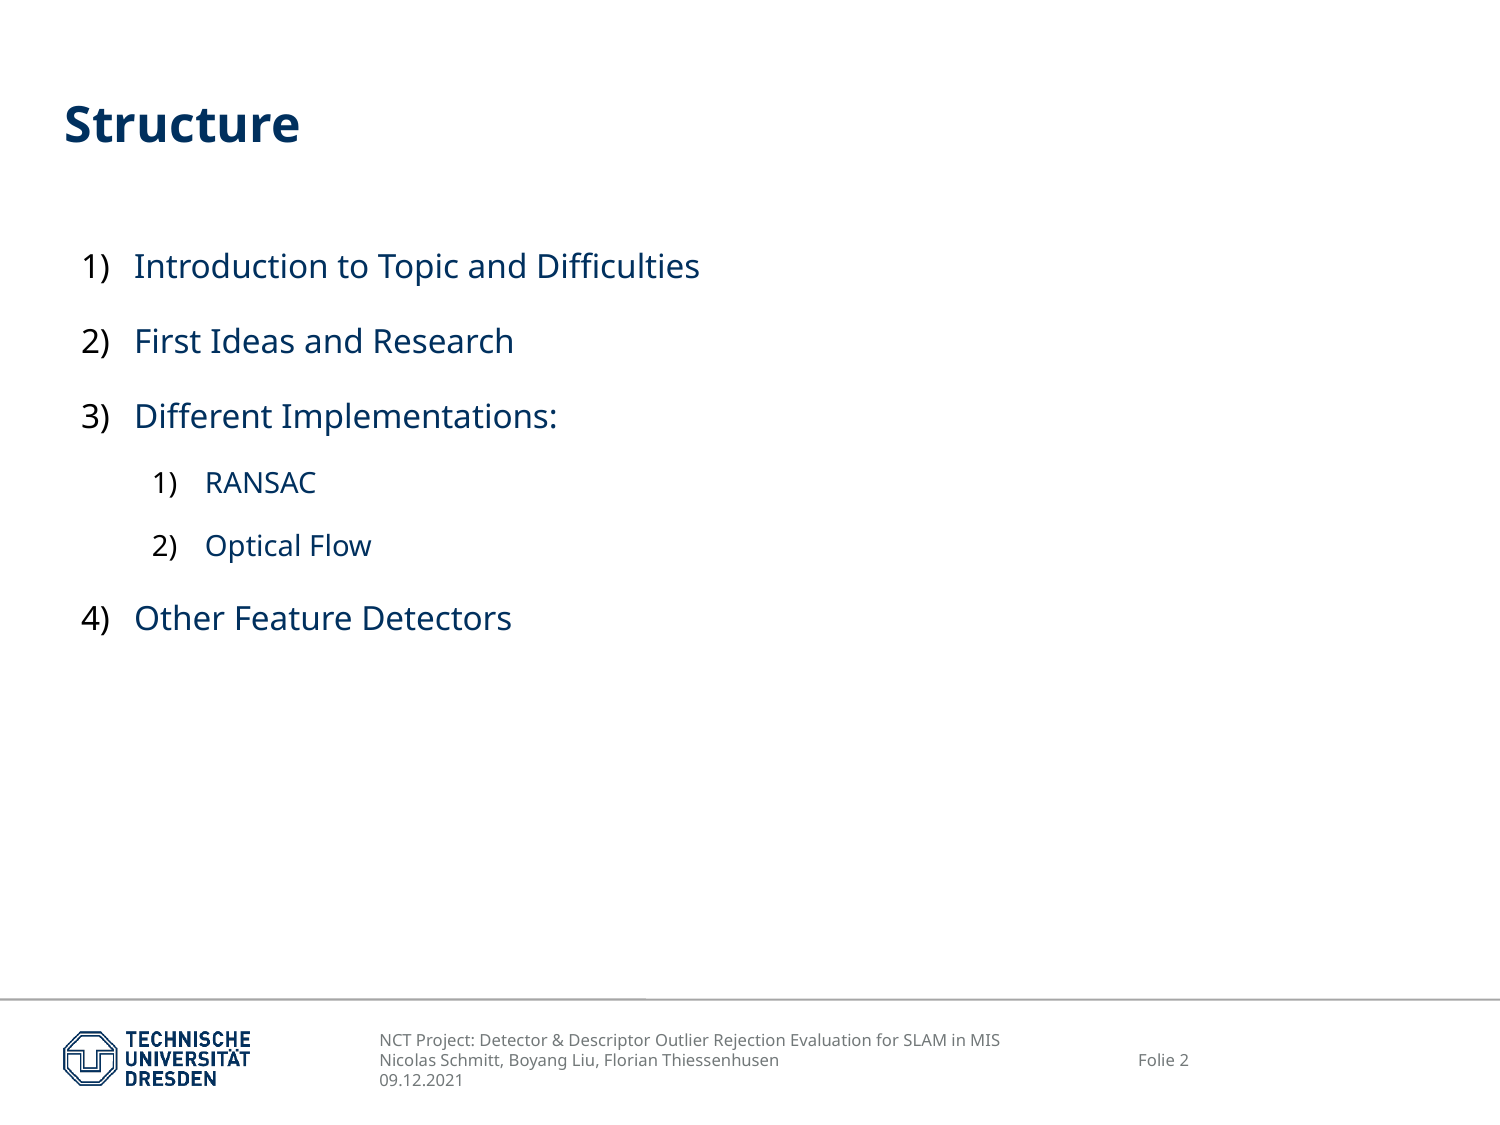

# Structure
Introduction to Topic and Difficulties
First Ideas and Research
Different Implementations:
RANSAC
Optical Flow
Other Feature Detectors